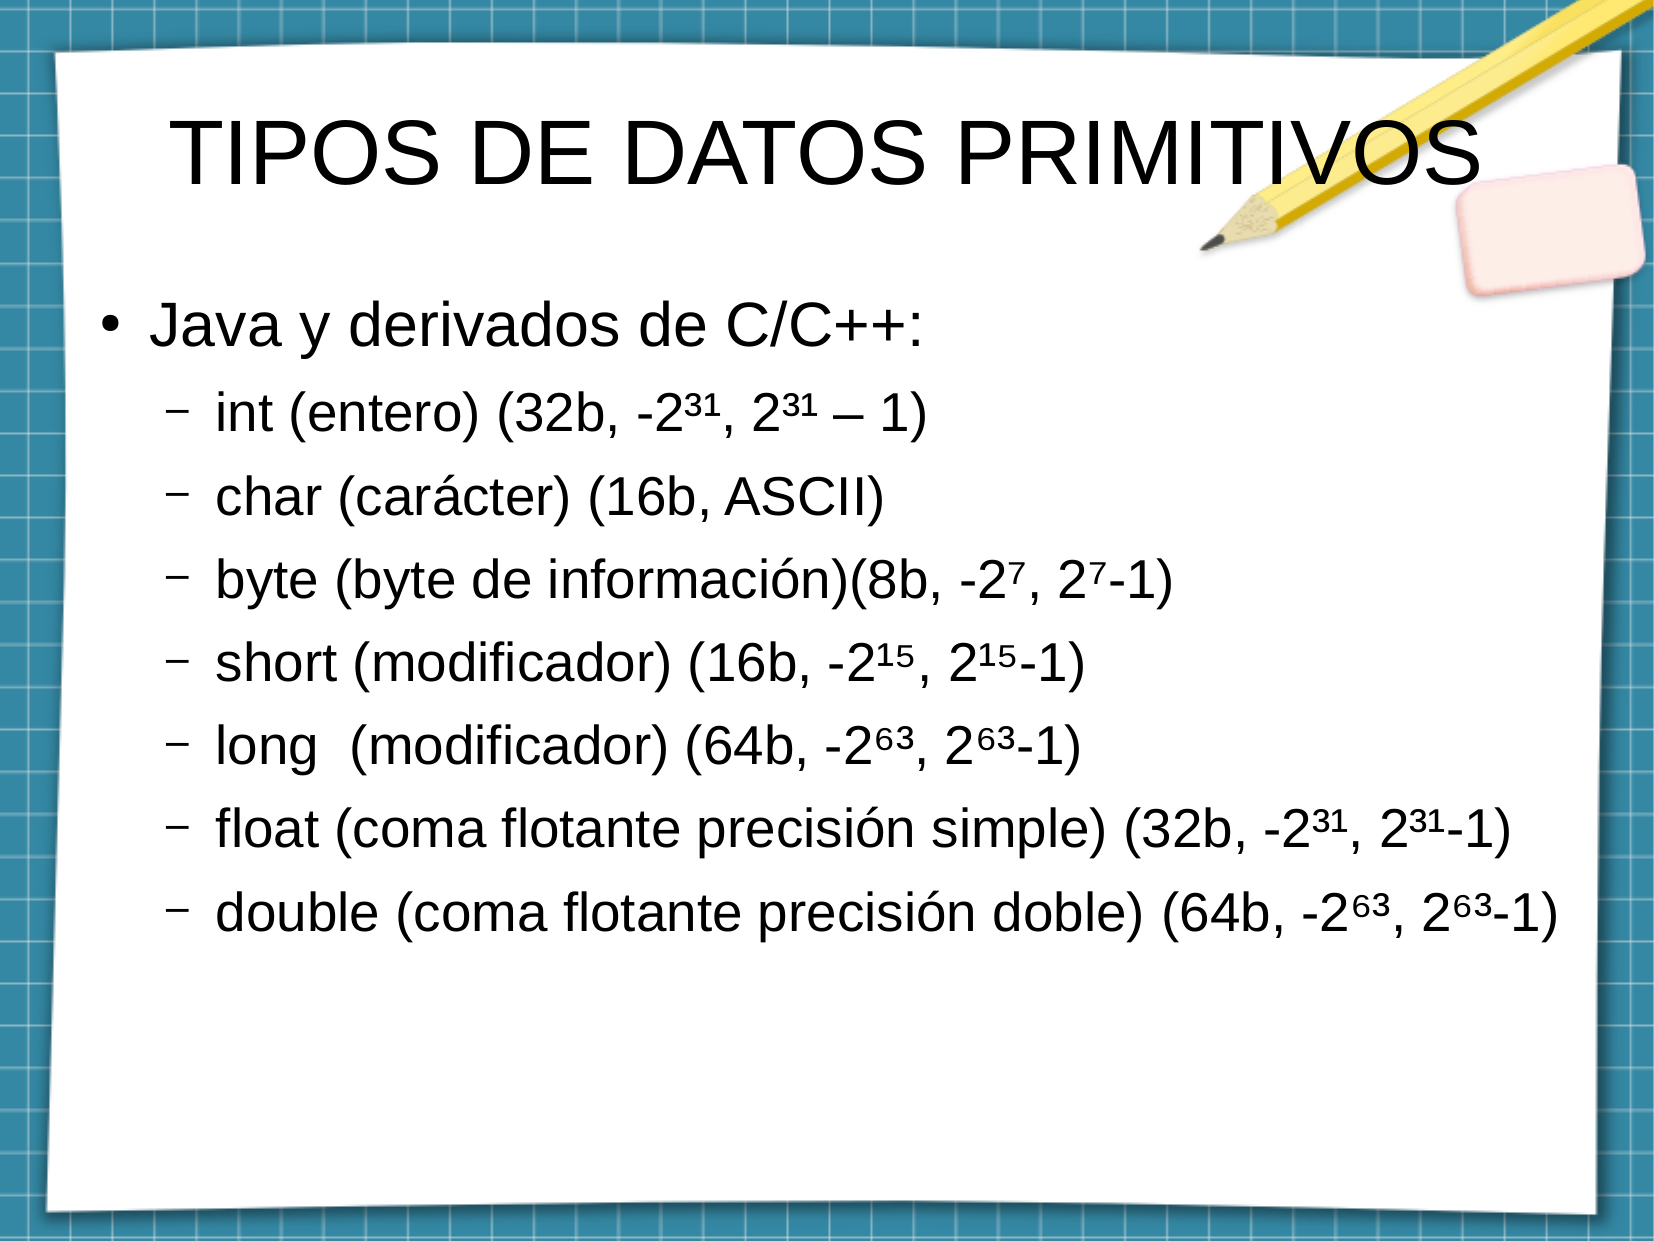

# TIPOS DE DATOS PRIMITIVOS
Java y derivados de C/C++:
int (entero) (32b, -2³¹, 2³¹ – 1)
char (carácter) (16b, ASCII)
byte (byte de información)(8b, -2⁷, 2⁷-1)
short (modificador) (16b, -2¹⁵, 2¹⁵-1)
long (modificador) (64b, -2⁶³, 2⁶³-1)
float (coma flotante precisión simple) (32b, -2³¹, 2³¹-1)
double (coma flotante precisión doble) (64b, -2⁶³, 2⁶³-1)